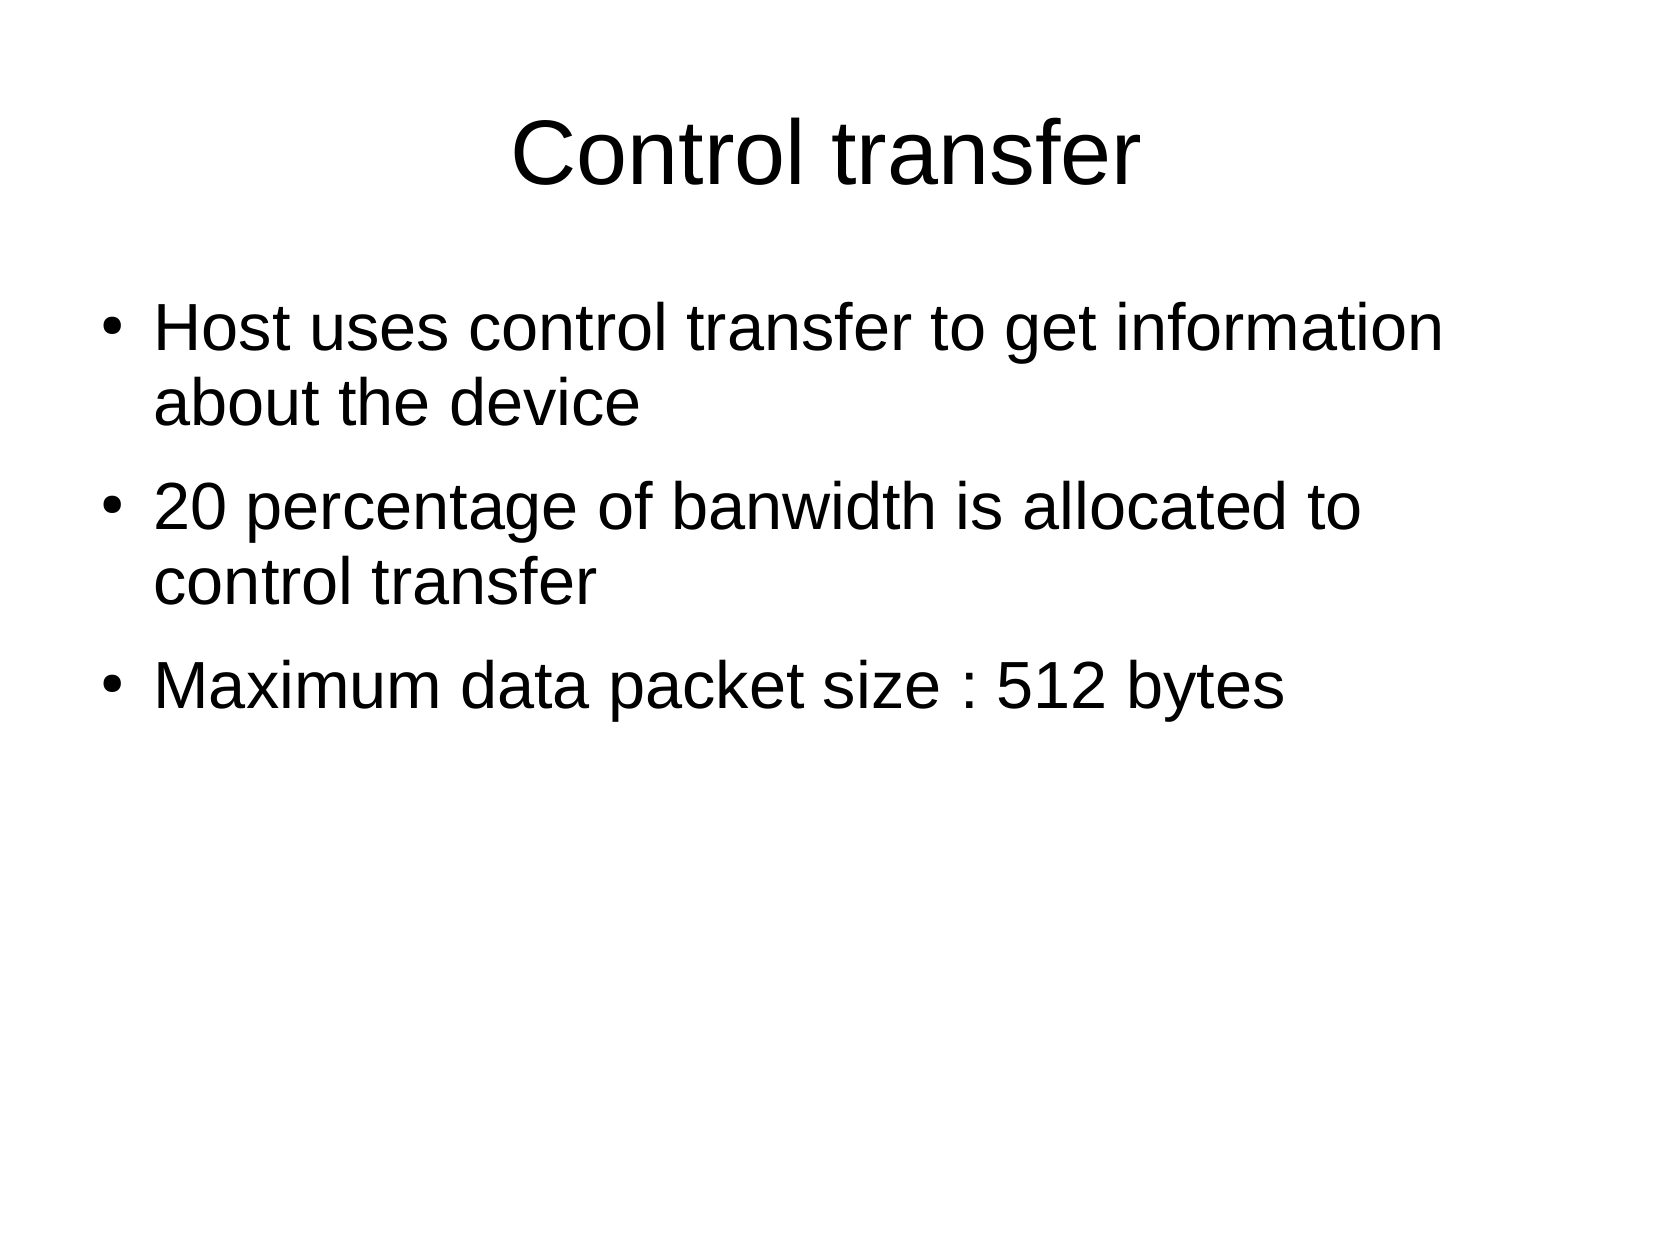

# Control transfer
Host uses control transfer to get information about the device
20 percentage of banwidth is allocated to control transfer
Maximum data packet size : 512 bytes